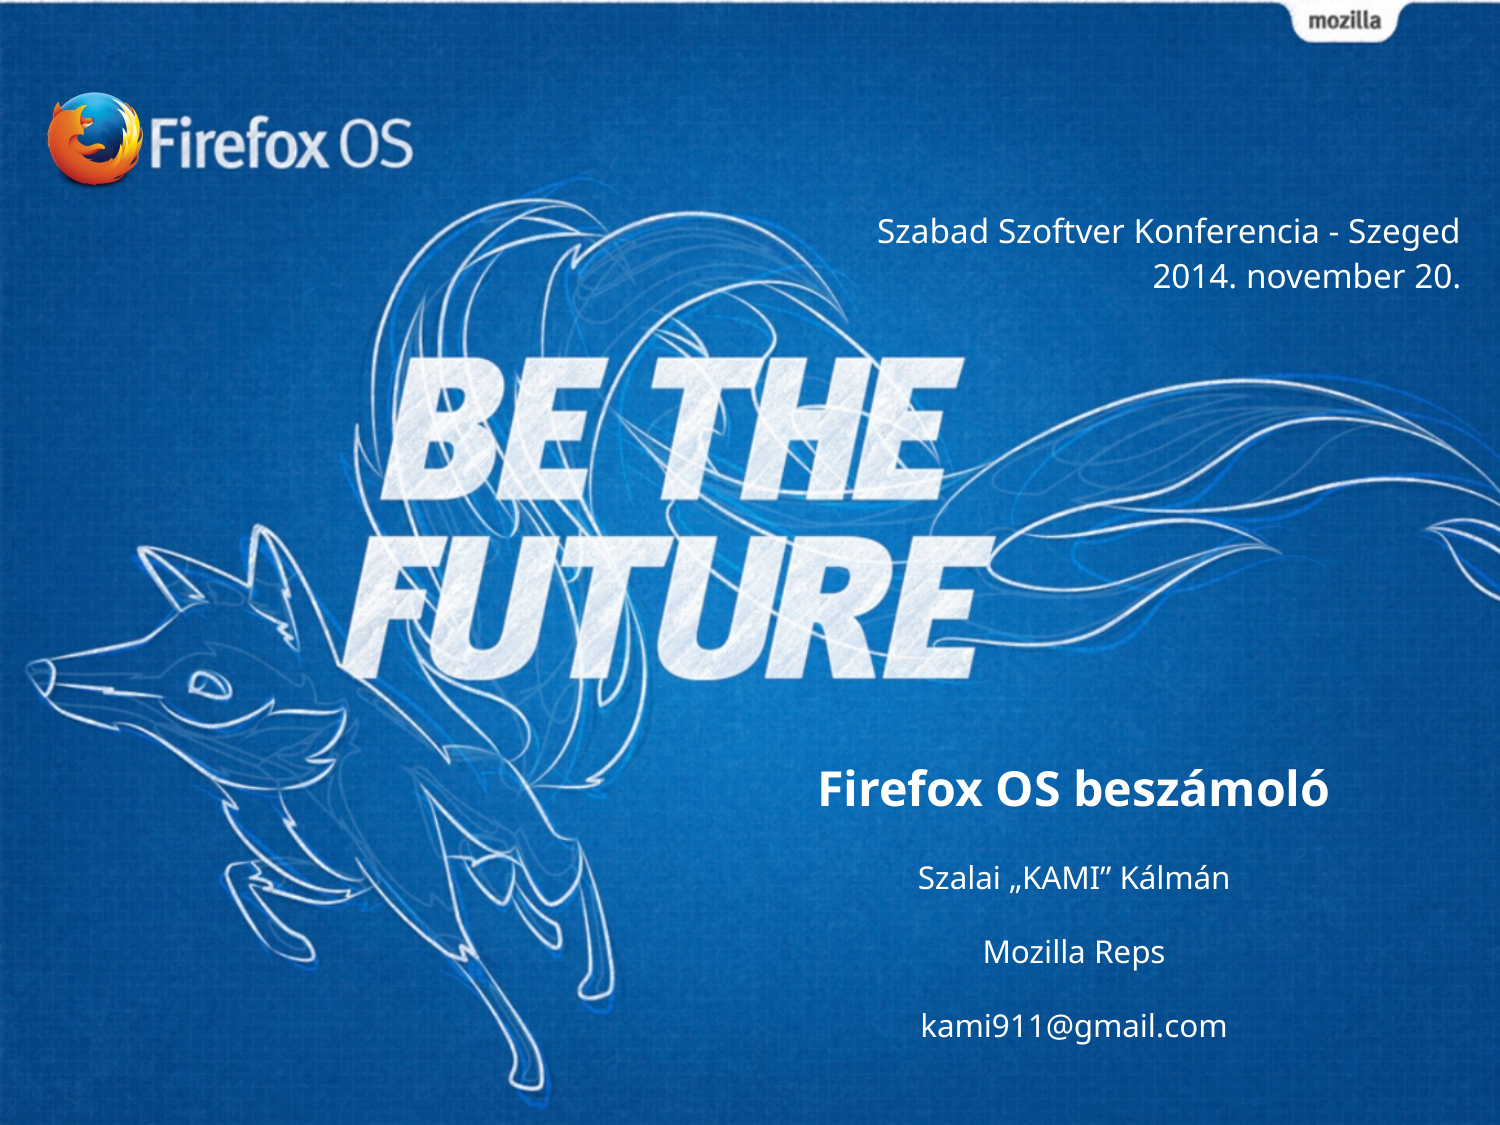

Szabad Szoftver Konferencia - Szeged
2014. november 20.
# Firefox OS beszámoló Szalai „KAMI” Kálmán Mozilla Reps kami911@gmail.com